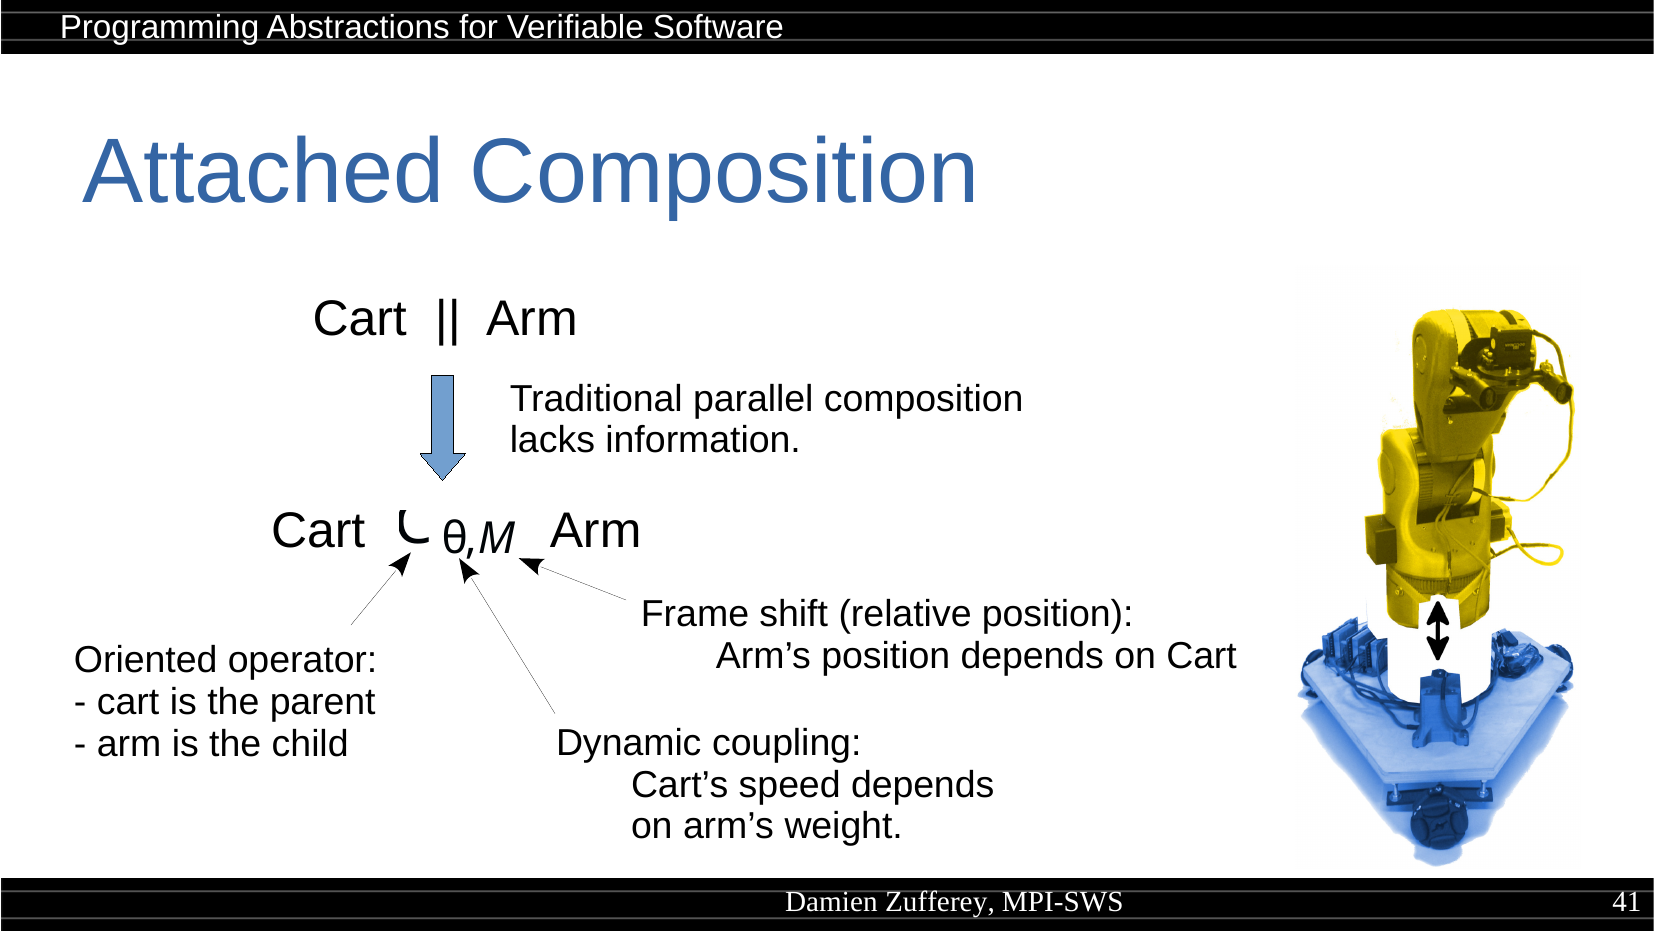

# Attached Composition
Cart || Arm
Traditional parallel composition
lacks information.
Cart
Arm
Frame shift (relative position):
	Arm’s position depends on Cart
Oriented operator:
- cart is the parent
- arm is the child
Dynamic coupling:
	Cart’s speed depends
	on arm’s weight.